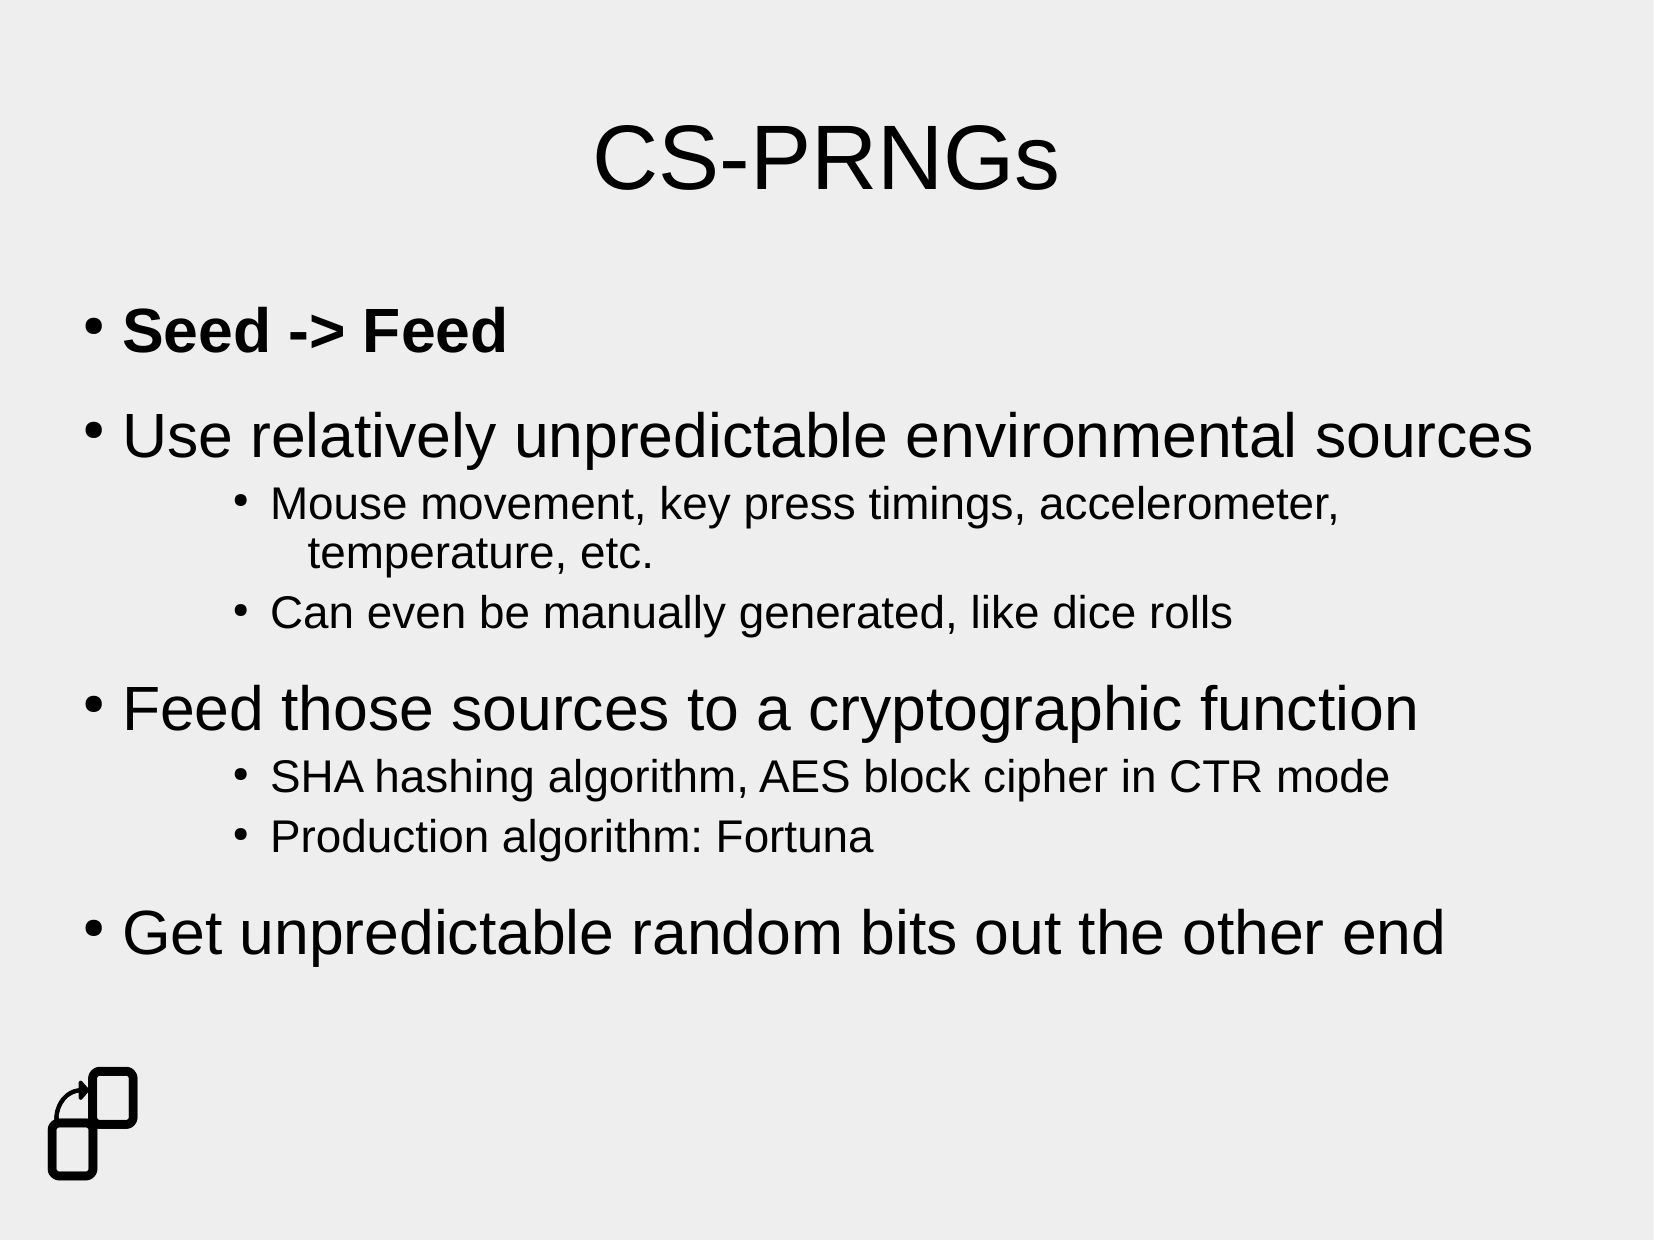

# CS-PRNGs
 Seed -> Feed
 Use relatively unpredictable environmental sources
Mouse movement, key press timings, accelerometer, temperature, etc.
Can even be manually generated, like dice rolls
 Feed those sources to a cryptographic function
SHA hashing algorithm, AES block cipher in CTR mode
Production algorithm: Fortuna
 Get unpredictable random bits out the other end